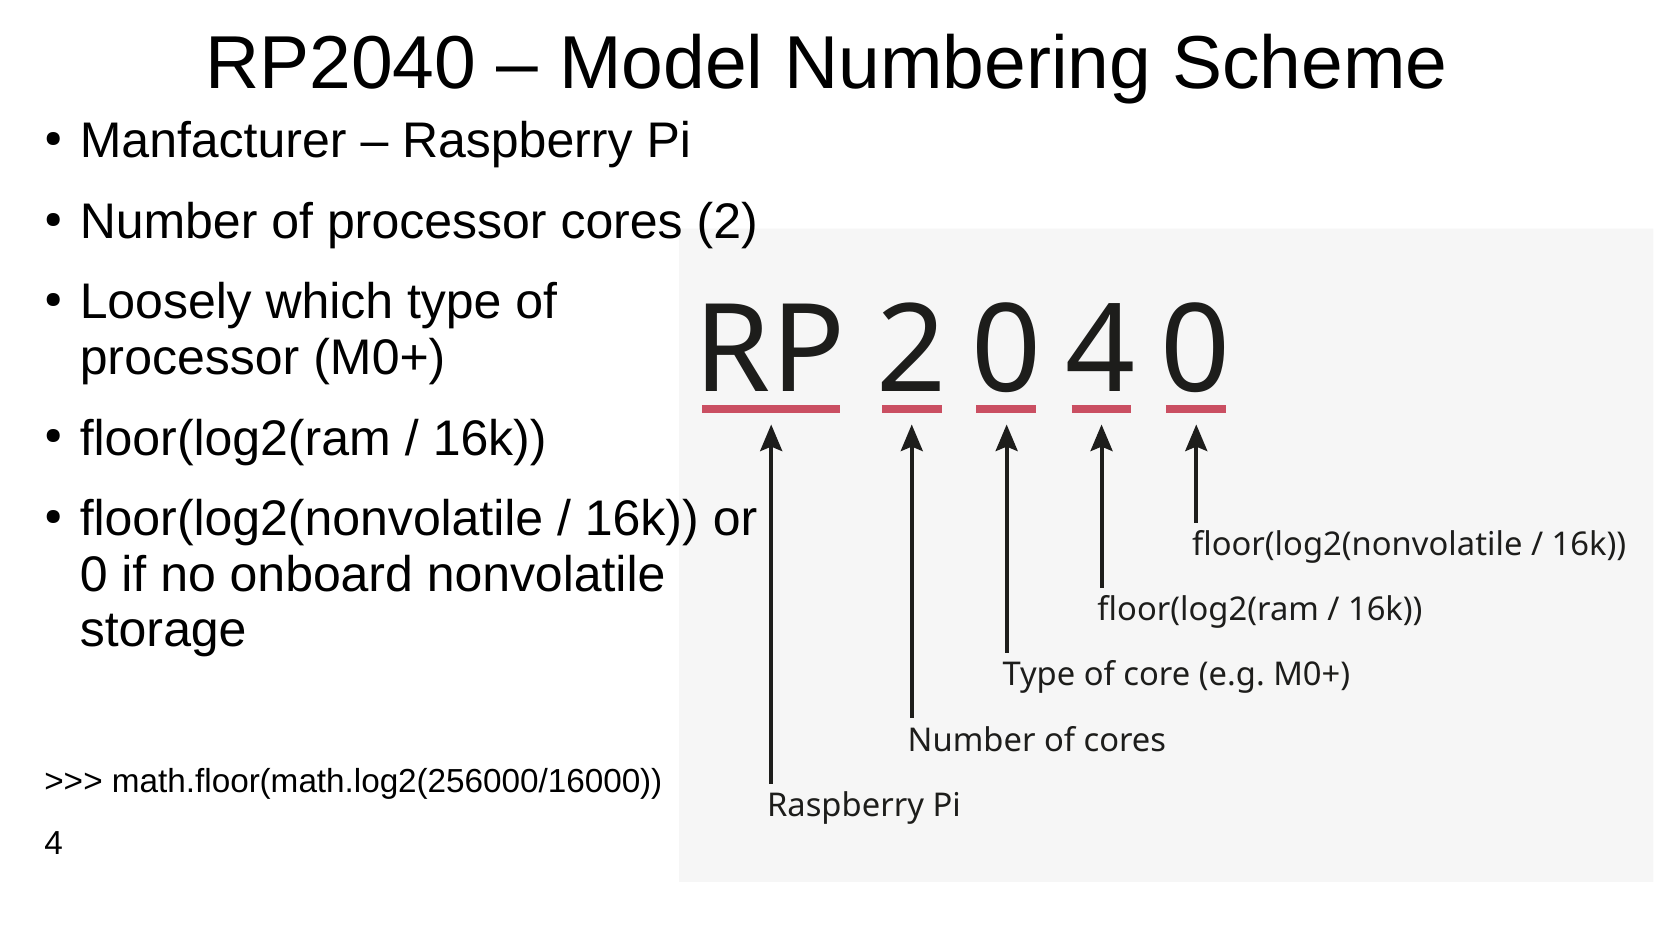

# RP2040 – Model Numbering Scheme
Manfacturer – Raspberry Pi
Number of processor cores (2)
Loosely which type of processor (M0+)
floor(log2(ram / 16k))
floor(log2(nonvolatile / 16k)) or 0 if no onboard nonvolatile storage
>>> math.floor(math.log2(256000/16000))
4